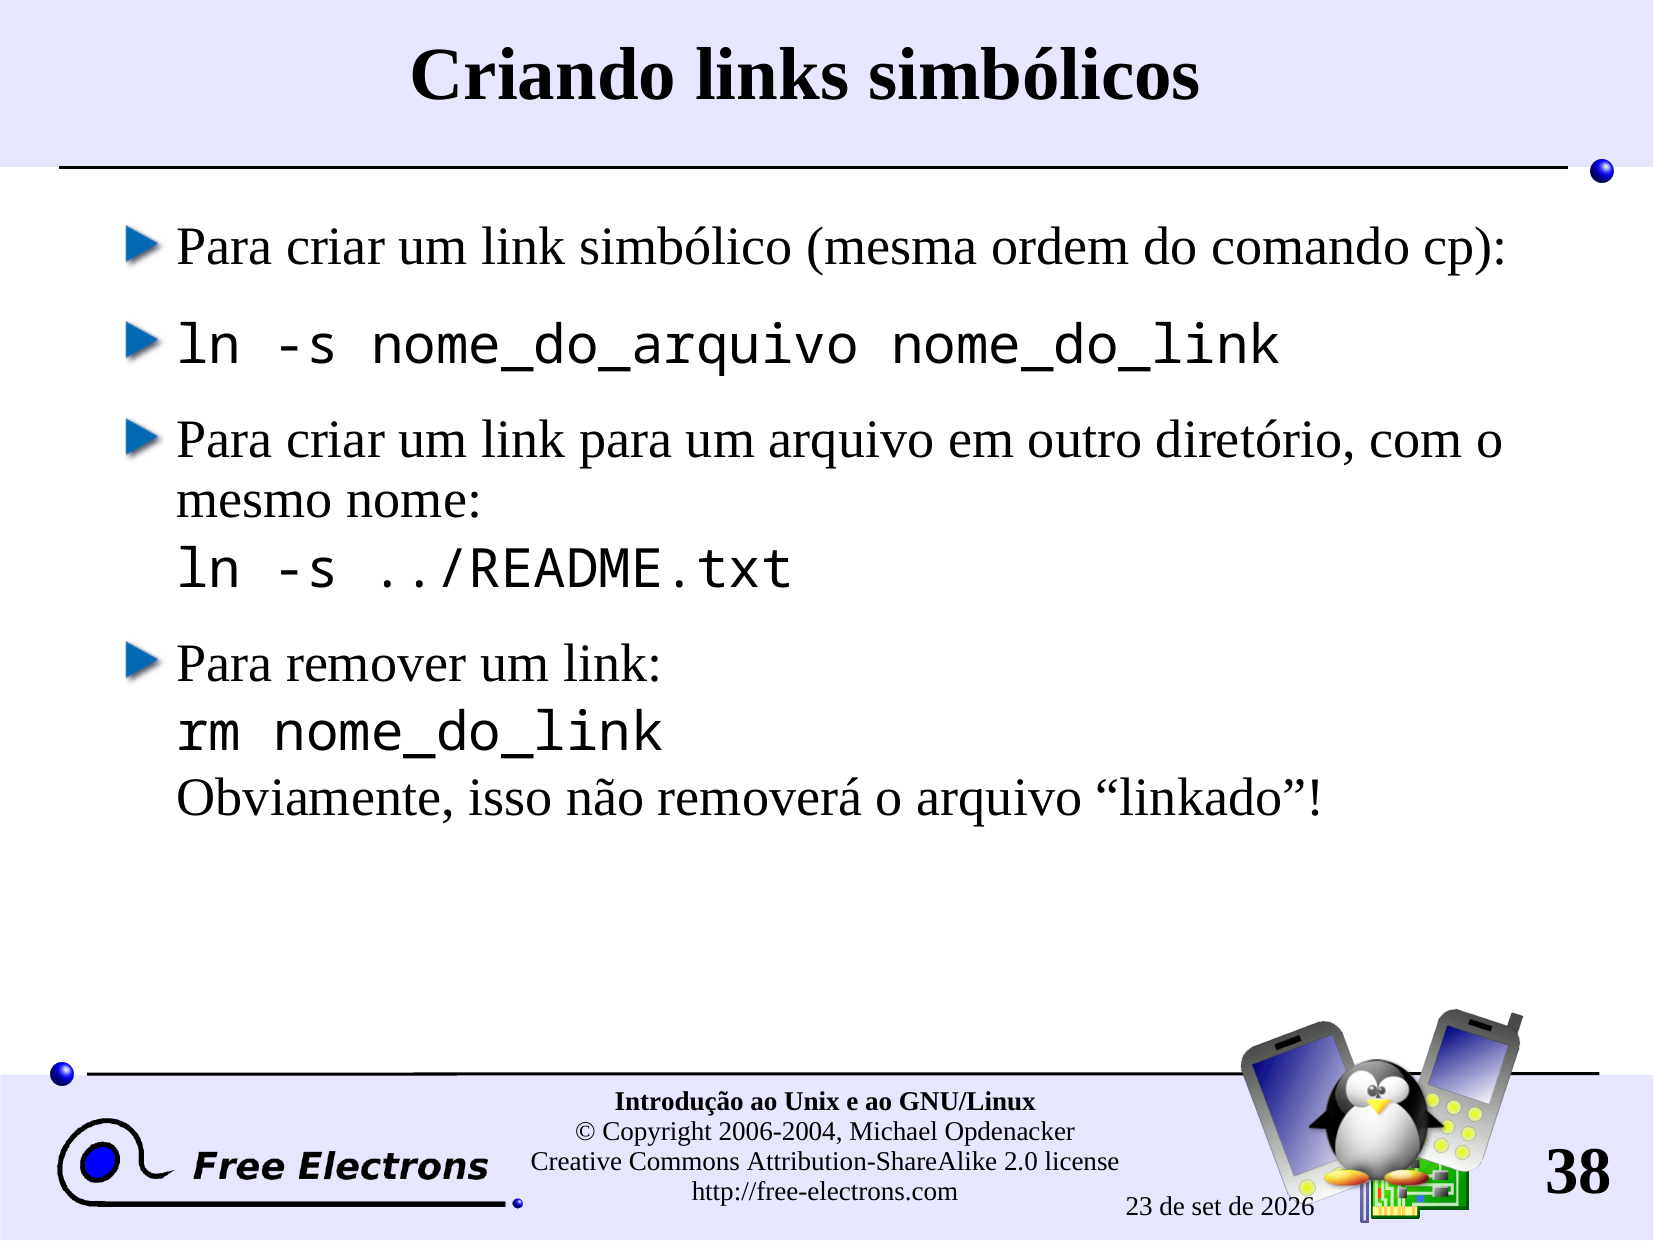

# Criando links simbólicos
Para criar um link simbólico (mesma ordem do comando cp):
ln -s nome_do_arquivo nome_do_link
Para criar um link para um arquivo em outro diretório, com o mesmo nome:
ln -s ../README.txt
Para remover um link:
rm nome_do_link
Obviamente, isso não removerá o arquivo “linkado”!